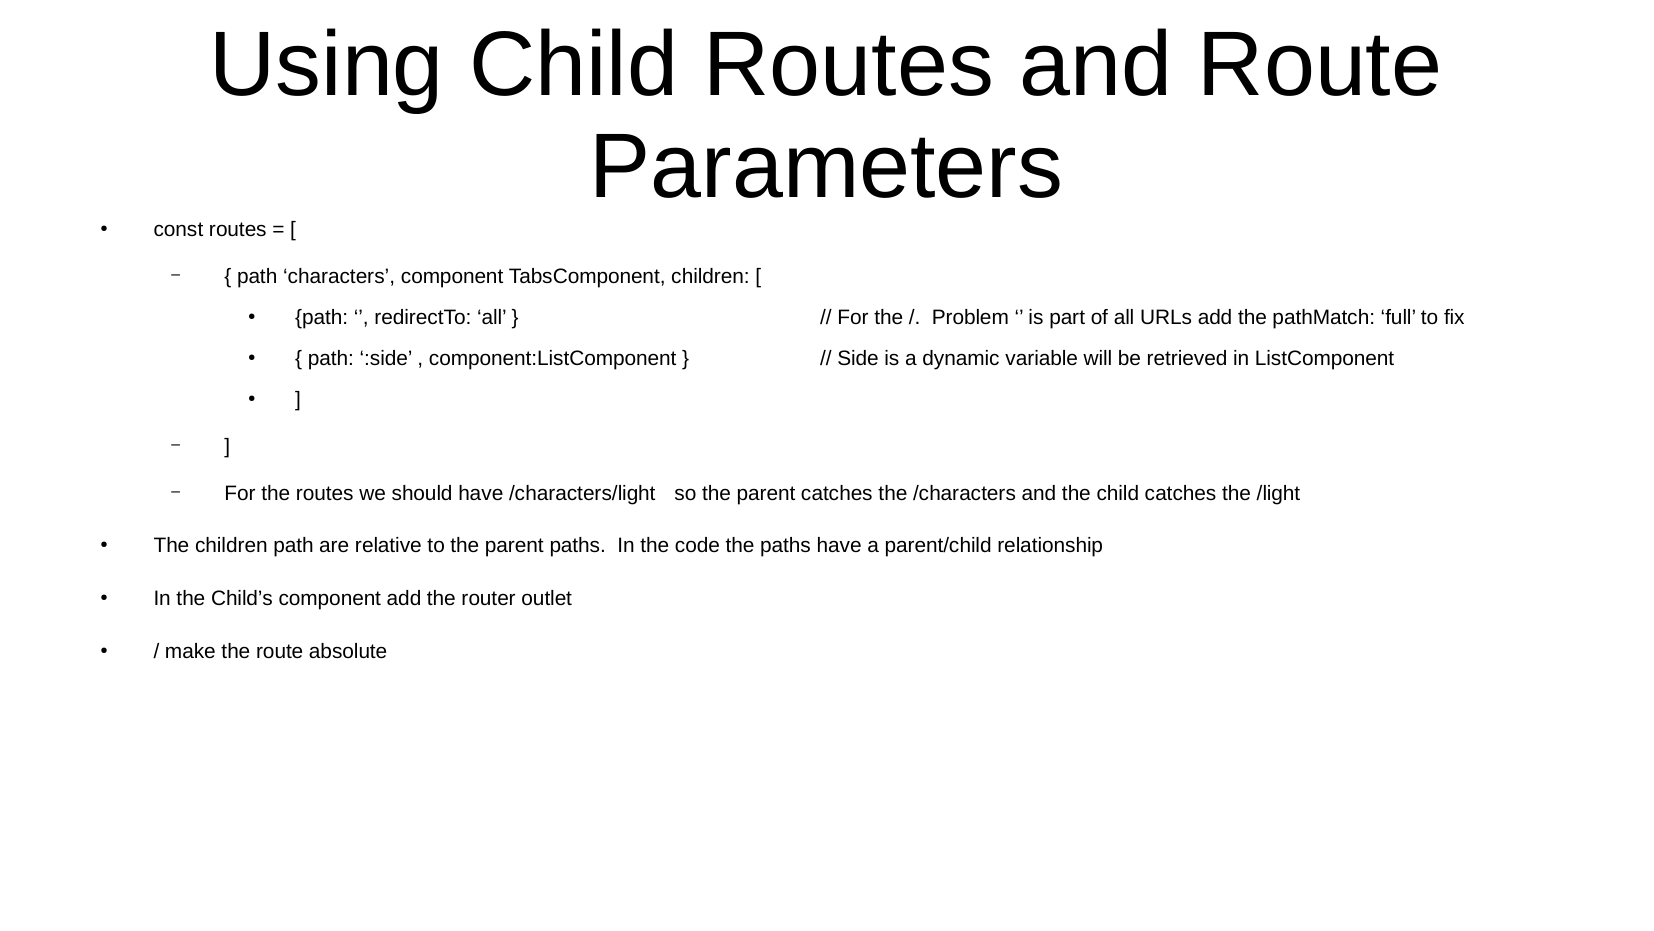

# Using Child Routes and Route Parameters
const routes = [
{ path ‘characters’, component TabsComponent, children: [
{path: ‘’, redirectTo: ‘all’ }					// For the /. Problem ‘’ is part of all URLs add the pathMatch: ‘full’ to fix
{ path: ‘:side’ , component:ListComponent } 		// Side is a dynamic variable will be retrieved in ListComponent
]
]
For the routes we should have /characters/light	so the parent catches the /characters and the child catches the /light
The children path are relative to the parent paths. In the code the paths have a parent/child relationship
In the Child’s component add the router outlet
/ make the route absolute